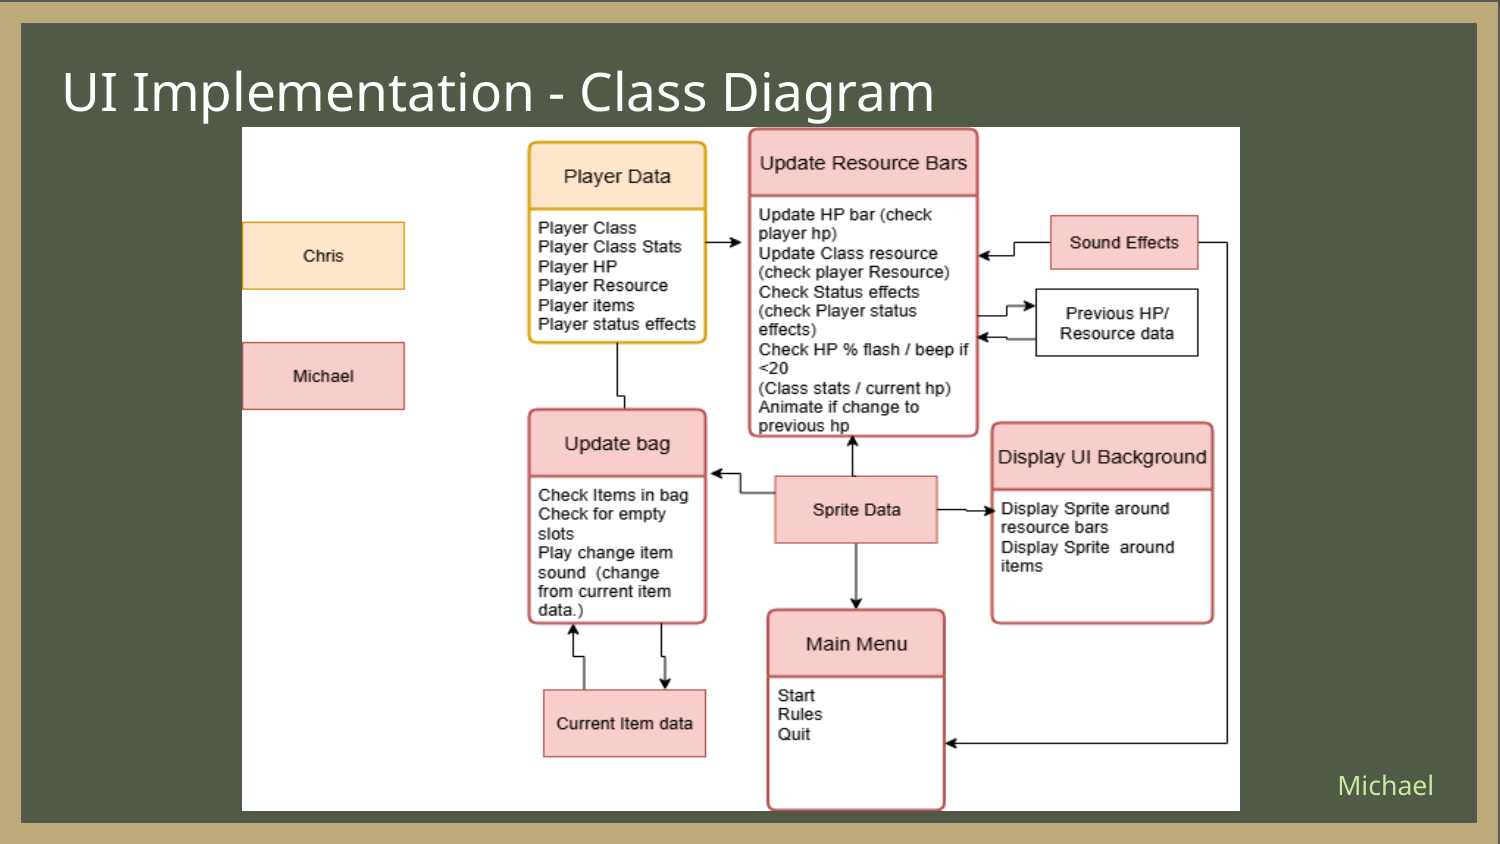

# UI Implementation - Class Diagram
Michael